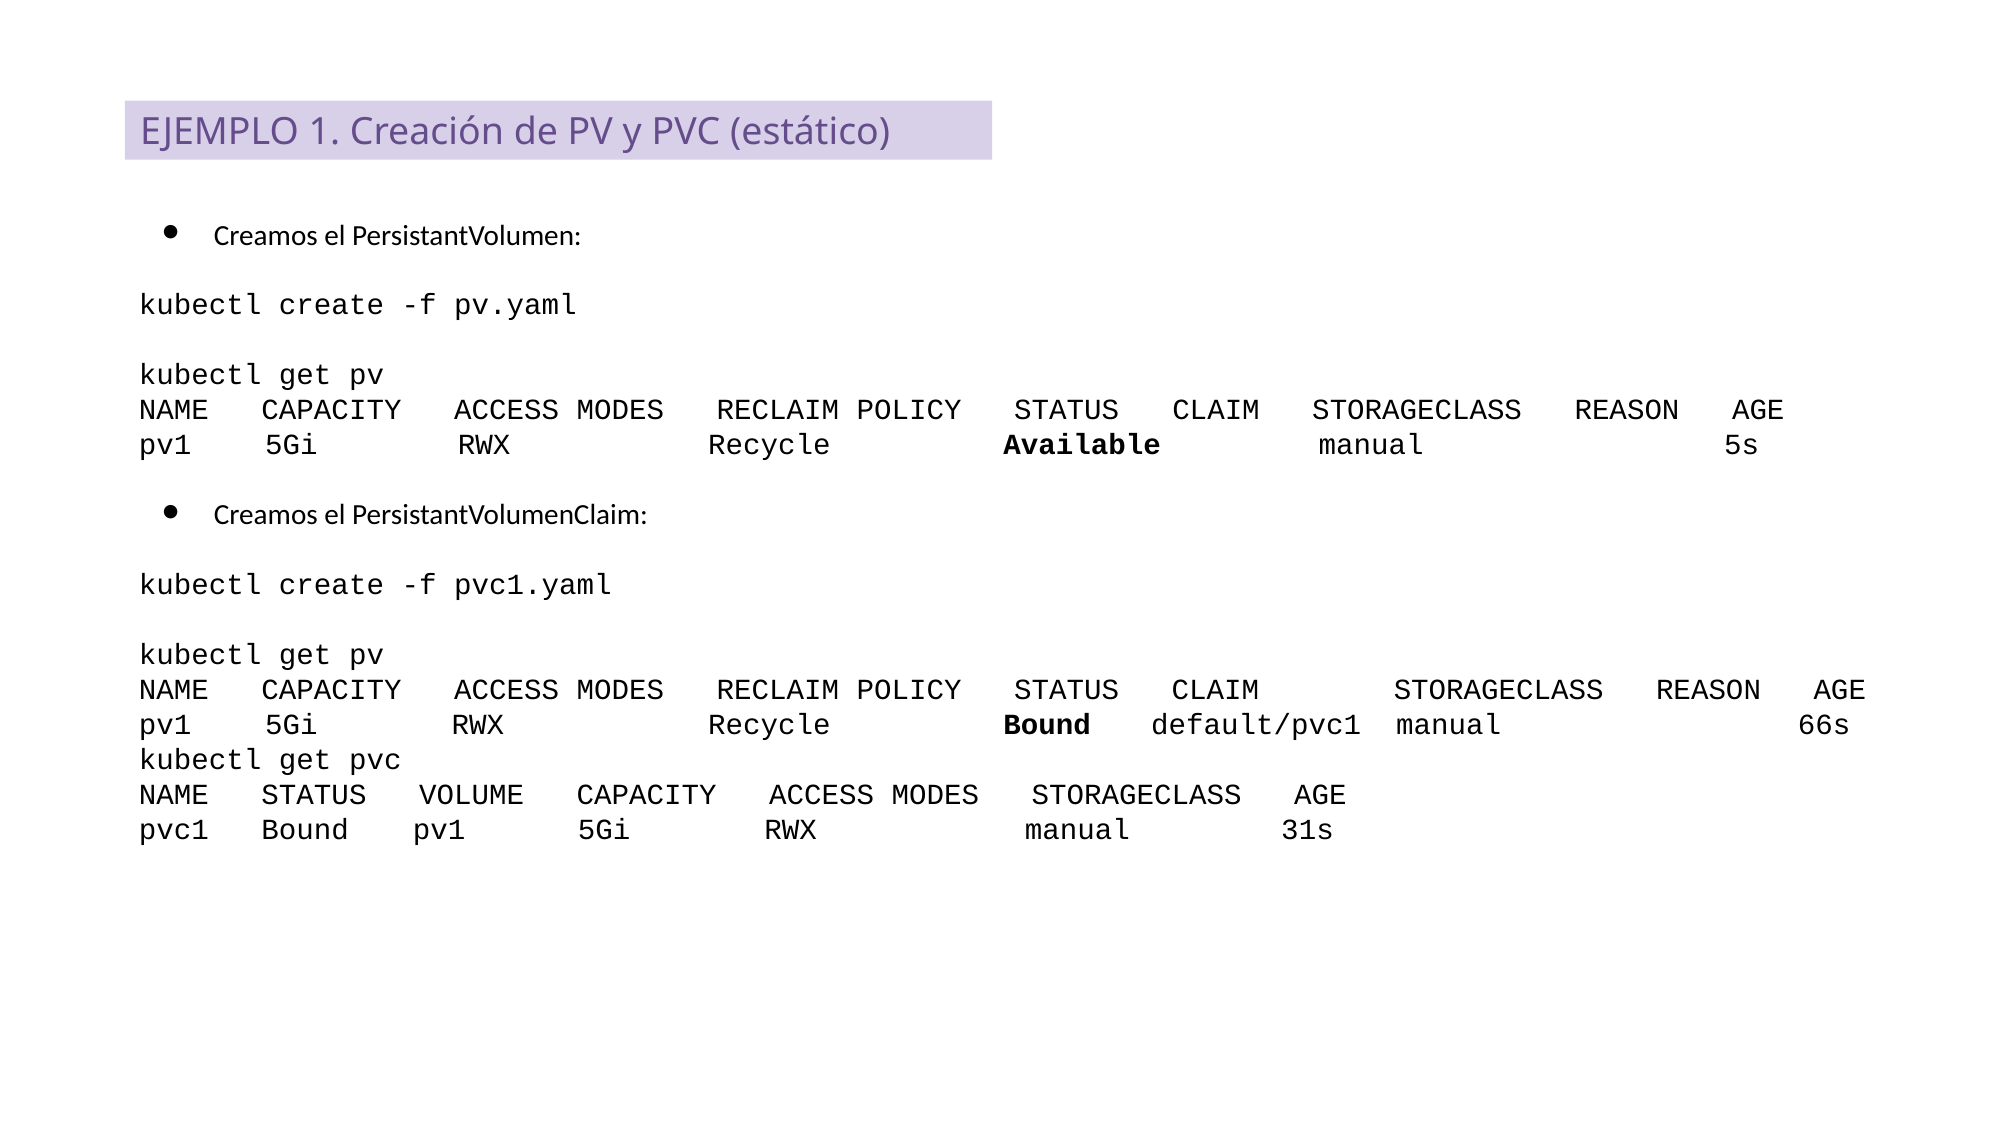

EJEMPLO 1. Creación de PV y PVC (estático)
Creamos el PersistantVolumen:
kubectl create -f pv.yaml
kubectl get pv
NAME CAPACITY ACCESS MODES RECLAIM POLICY STATUS 	CLAIM STORAGECLASS REASON AGE
pv1	 5Gi RWX 	 Recycle 	 Available manual 	 5s
Creamos el PersistantVolumenClaim:
kubectl create -f pvc1.yaml
kubectl get pv
NAME CAPACITY ACCESS MODES RECLAIM POLICY STATUS CLAIM 	STORAGECLASS REASON AGE
pv1	 5Gi 	 RWX 	 Recycle 	 Bound	 default/pvc1 manual 	 66s
kubectl get pvc
NAME STATUS VOLUME CAPACITY ACCESS MODES STORAGECLASS AGE
pvc1 Bound	 pv1 	 5Gi 	 RWX 	manual 	 31s